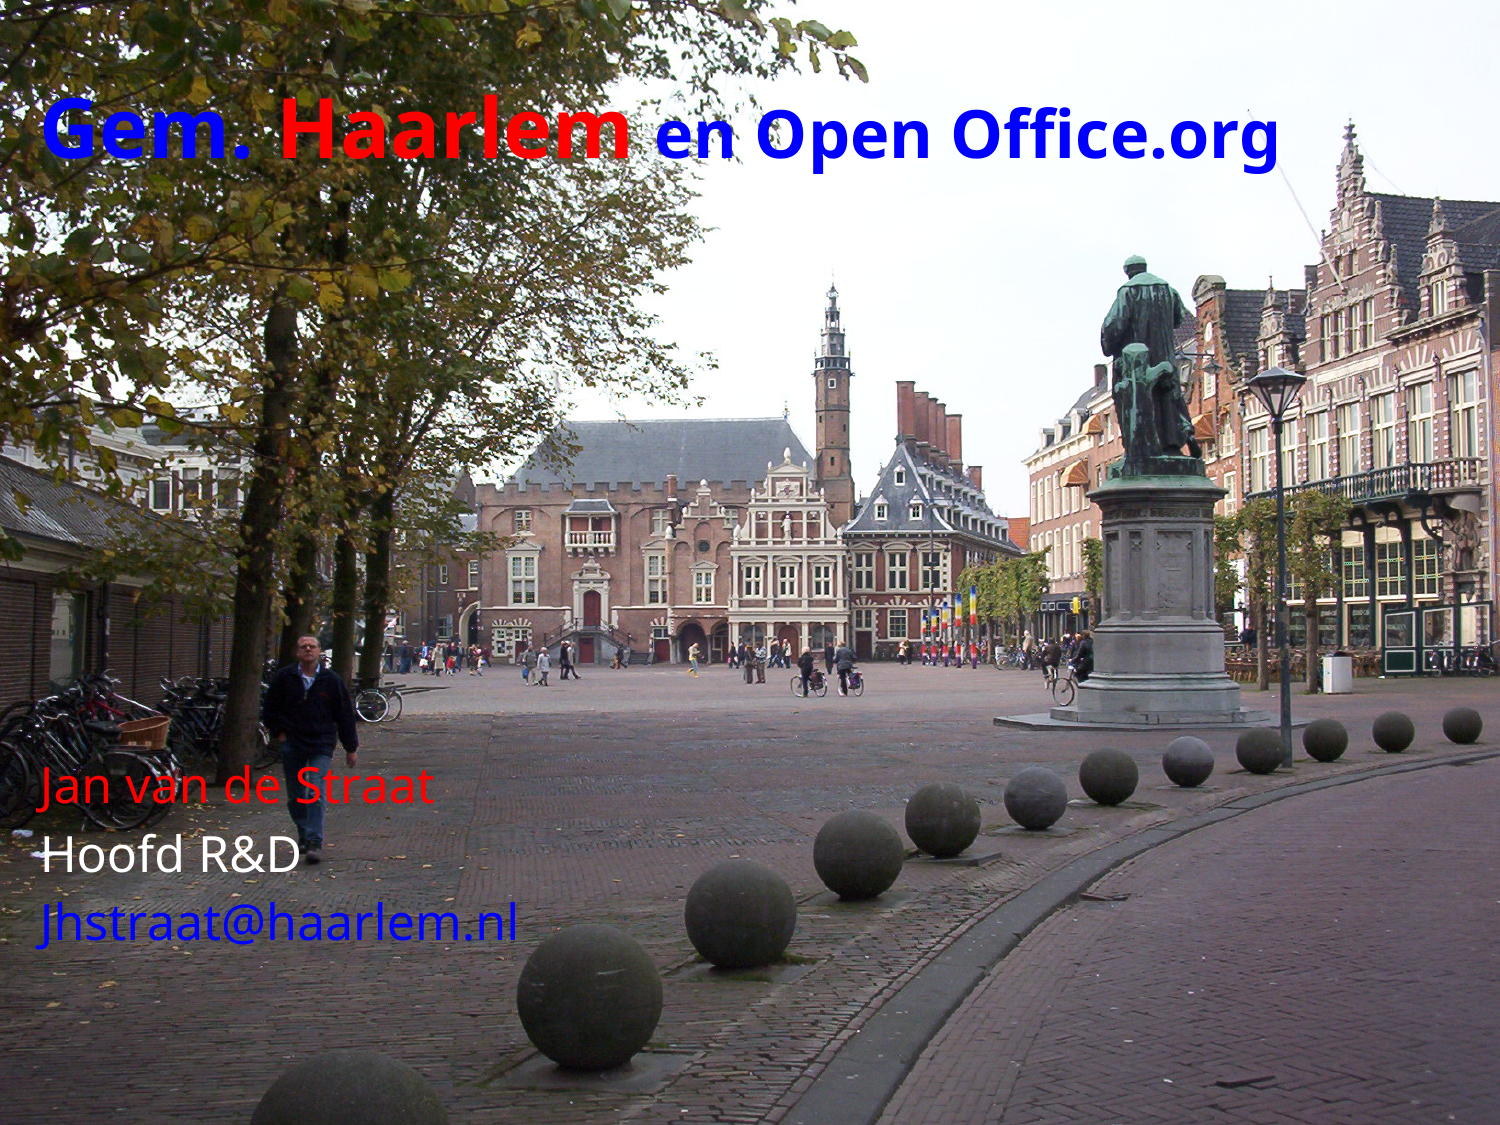

Gem. Haarlem en Open Office.org
Jan van de Straat
Hoofd R&D
Jhstraat@haarlem.nl